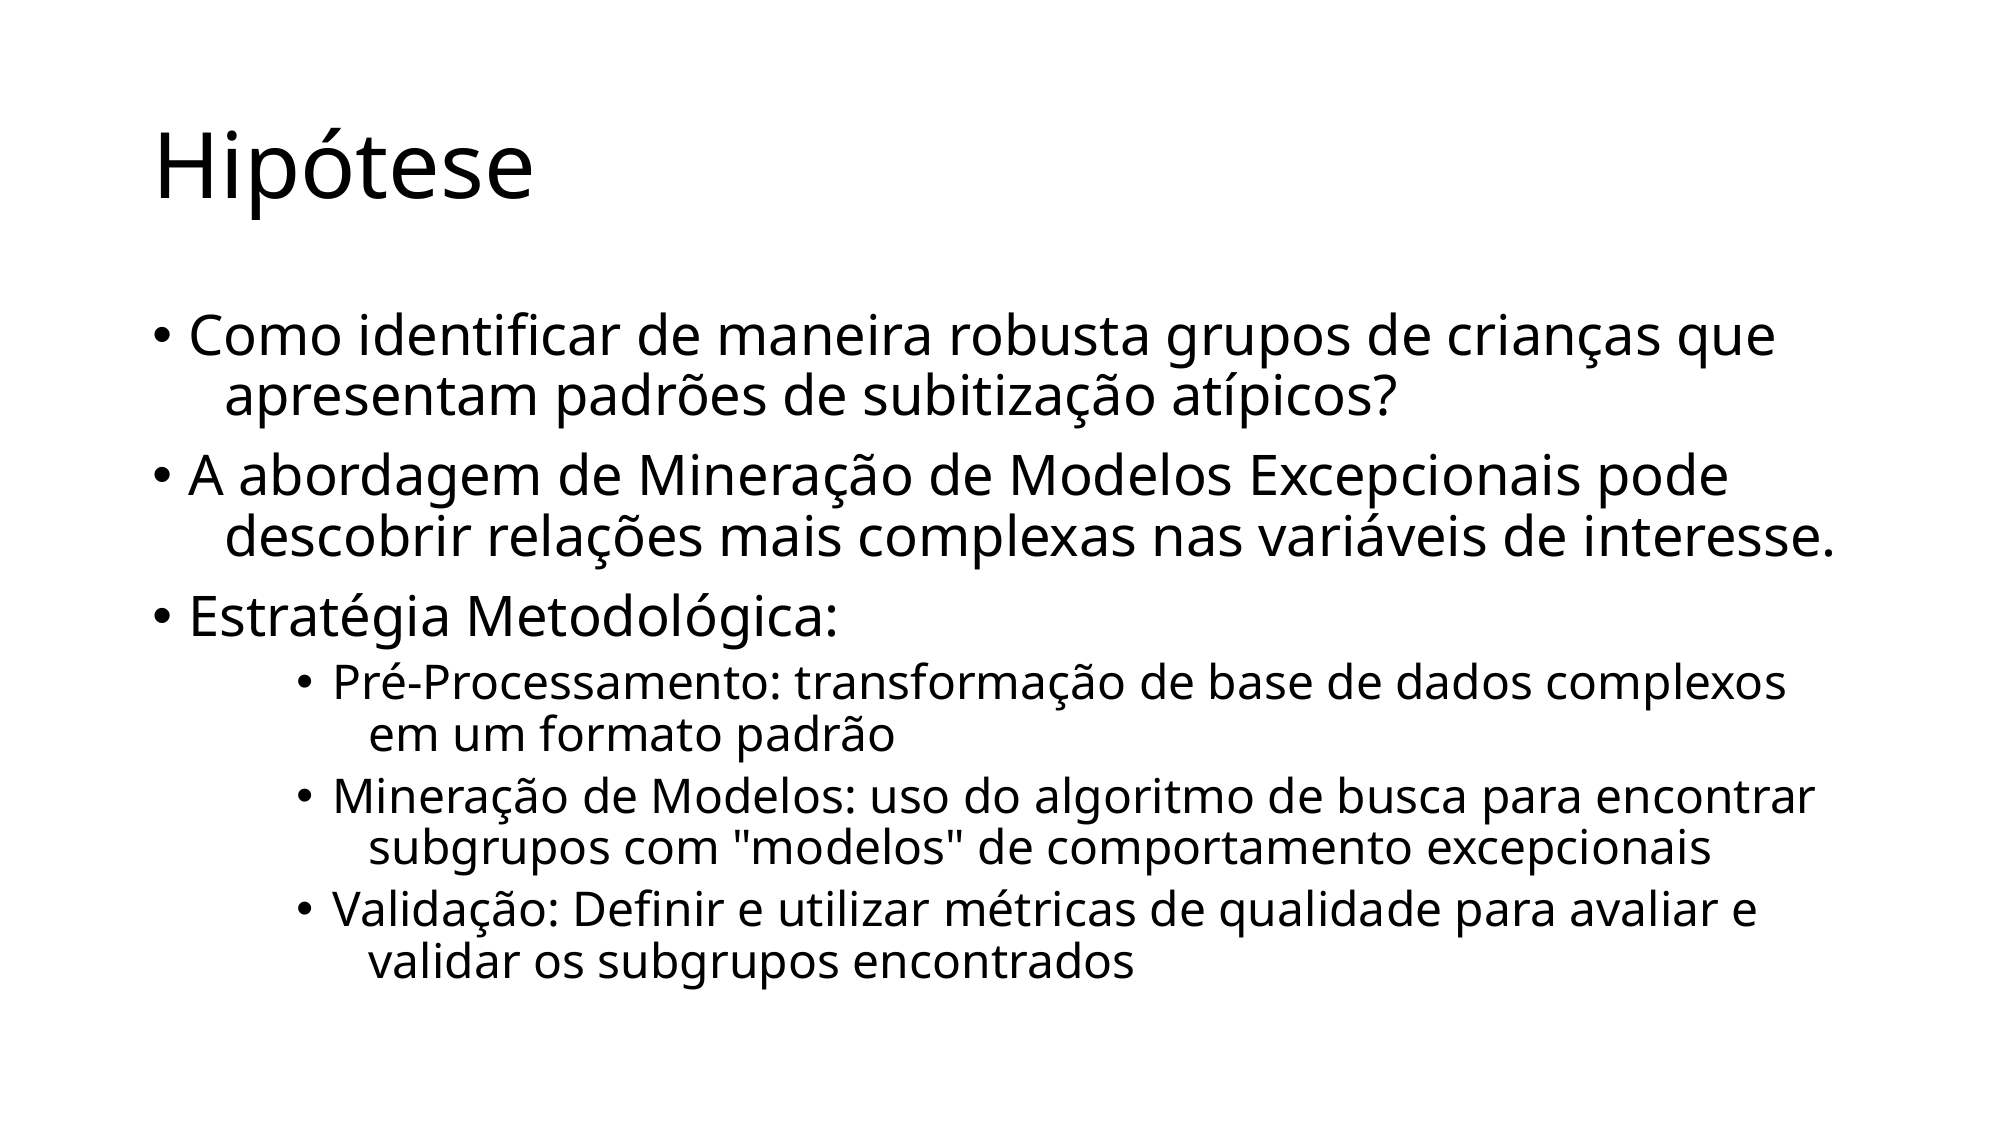

# Hipótese
Como identificar de maneira robusta grupos de crianças que apresentam padrões de subitização atípicos?
A abordagem de Mineração de Modelos Excepcionais pode descobrir relações mais complexas nas variáveis de interesse.
Estratégia Metodológica:
Pré-Processamento: transformação de base de dados complexos em um formato padrão
Mineração de Modelos: uso do algoritmo de busca para encontrar subgrupos com "modelos" de comportamento excepcionais
Validação: Definir e utilizar métricas de qualidade para avaliar e validar os subgrupos encontrados